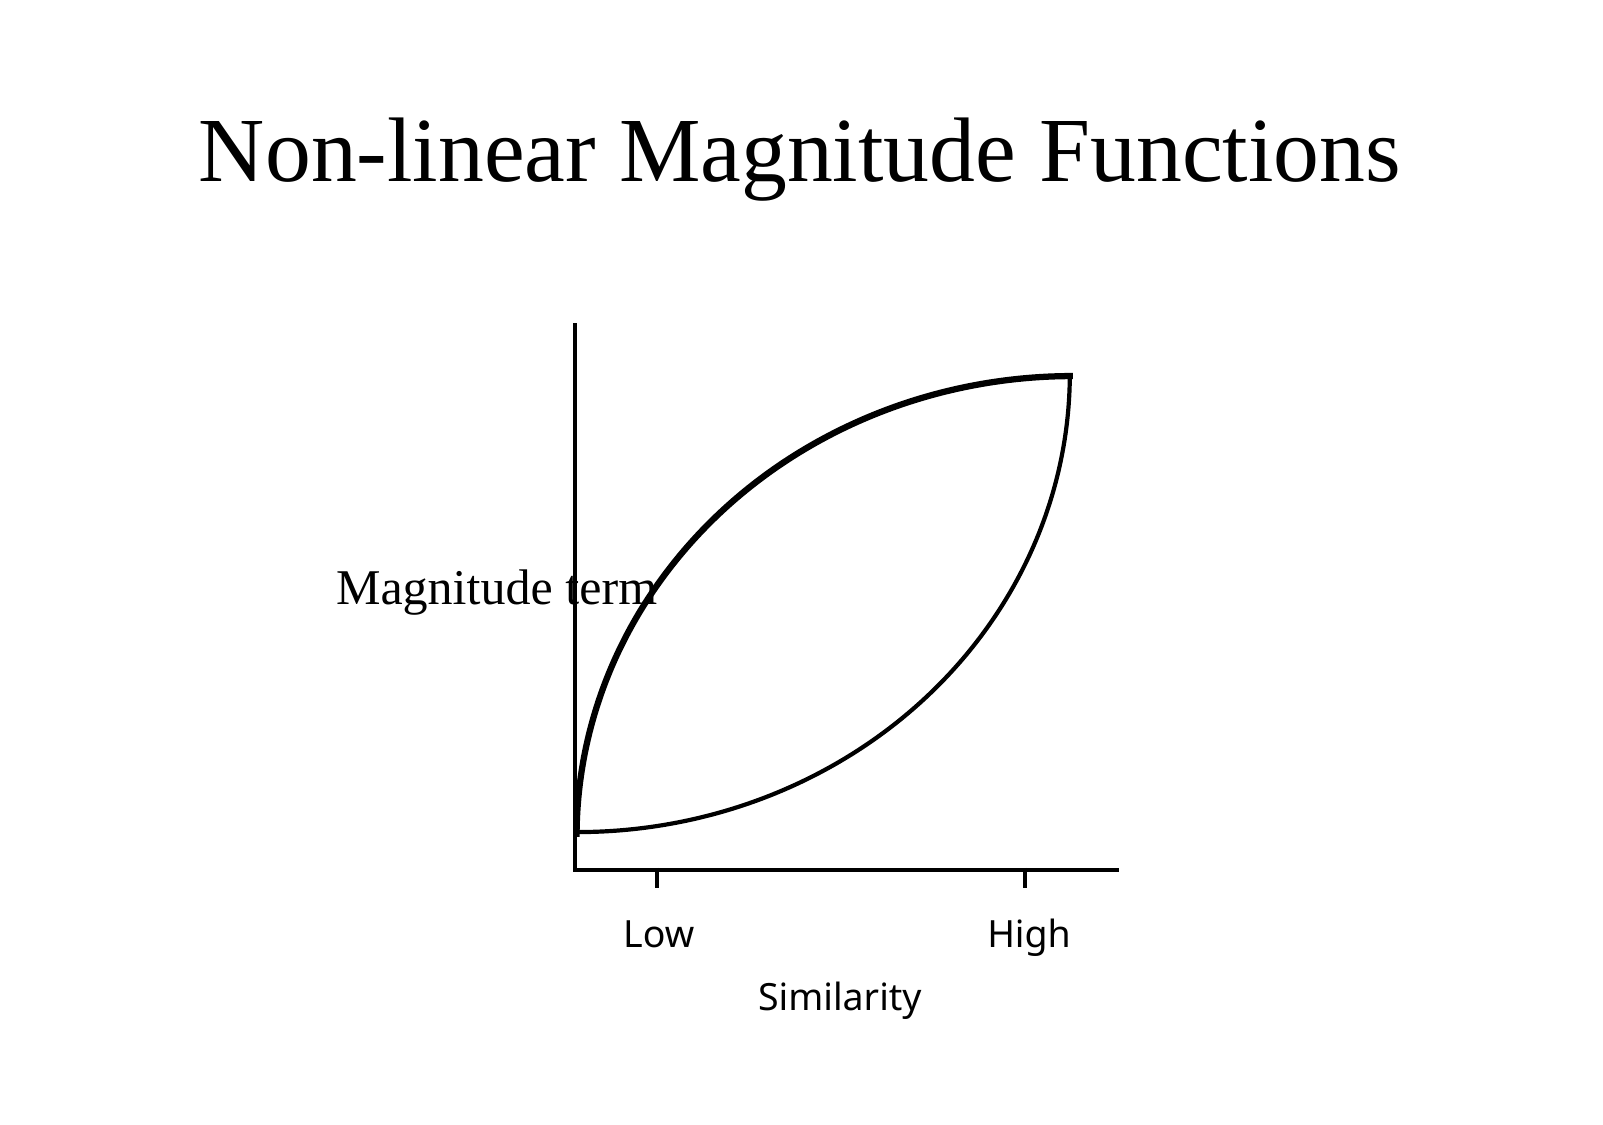

Non-linear Magnitude Functions
Magnitude term
Low
High
Similarity